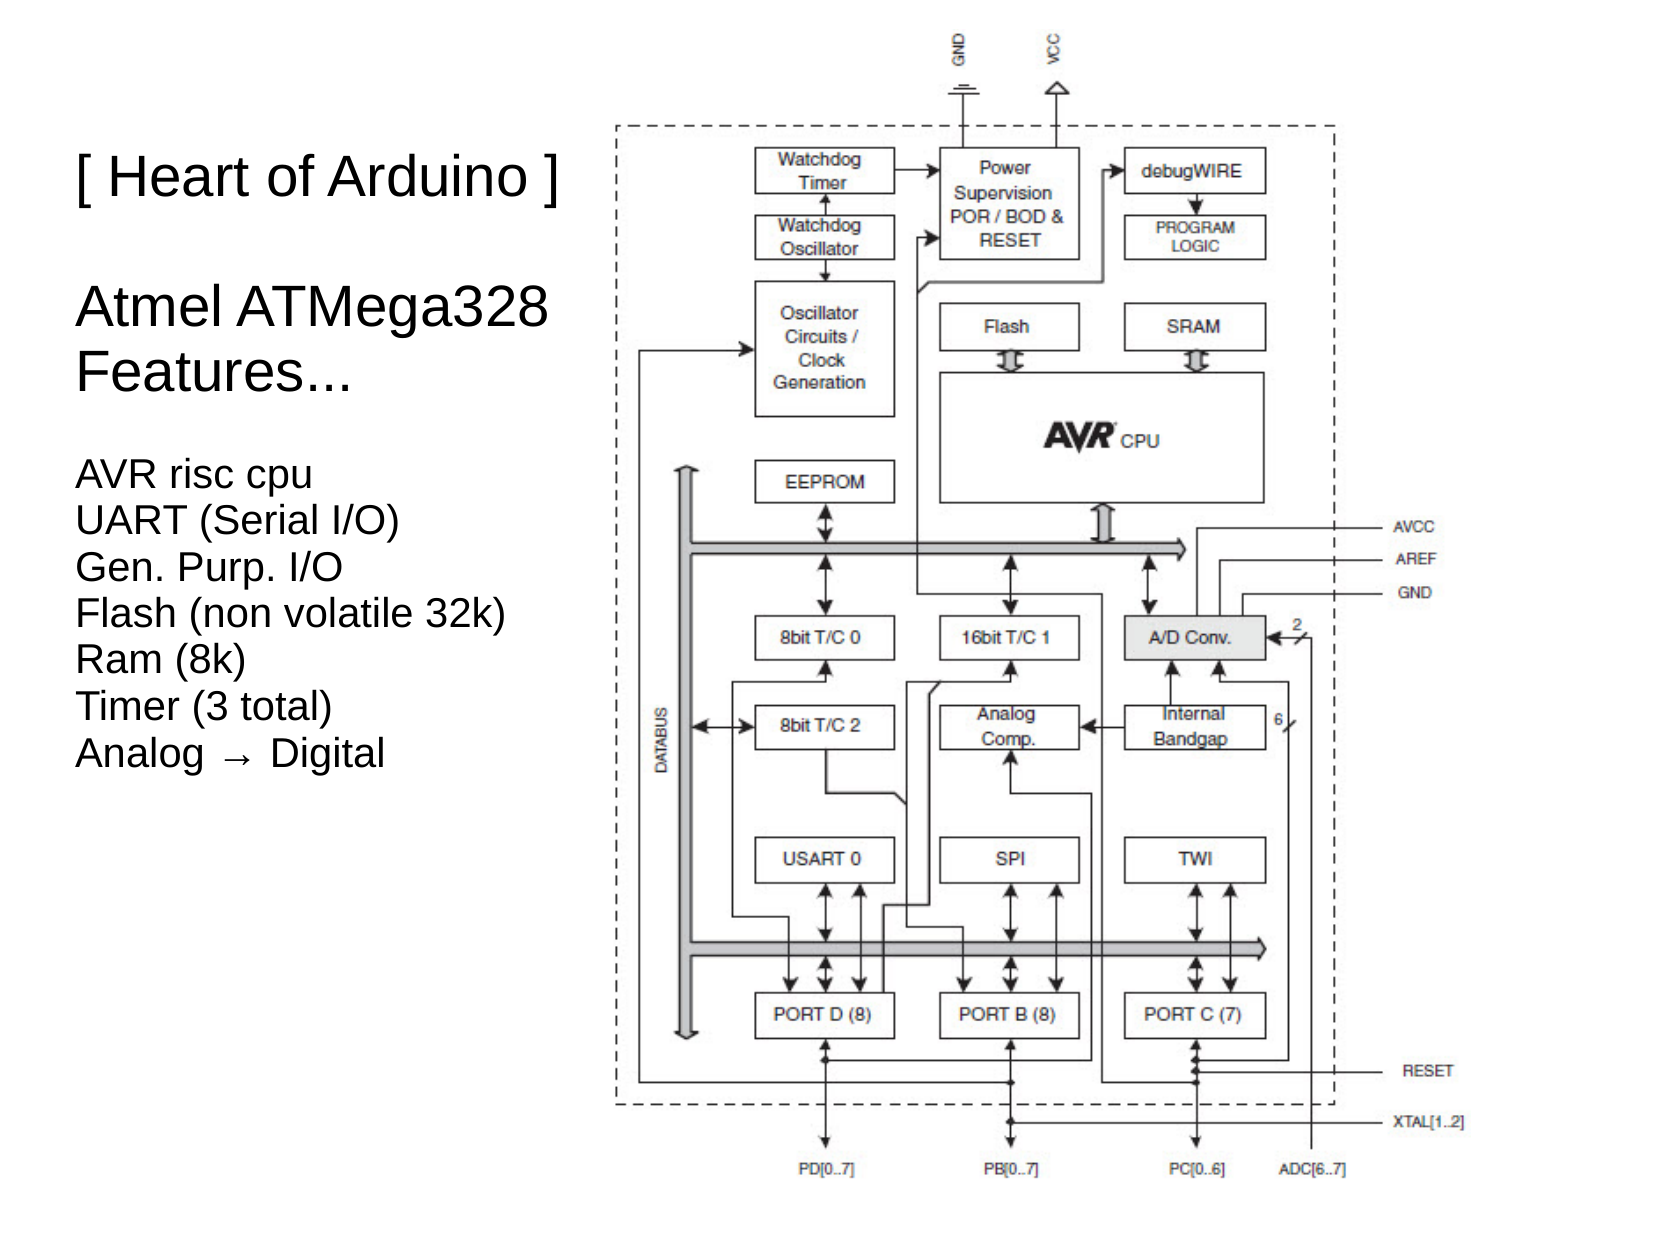

# [ Heart of Arduino ] Atmel ATMega328 Features... AVR risc cpu UART (Serial I/O) Gen. Purp. I/O Flash (non volatile 32k) Ram (8k) Timer (3 total) Analog → Digital